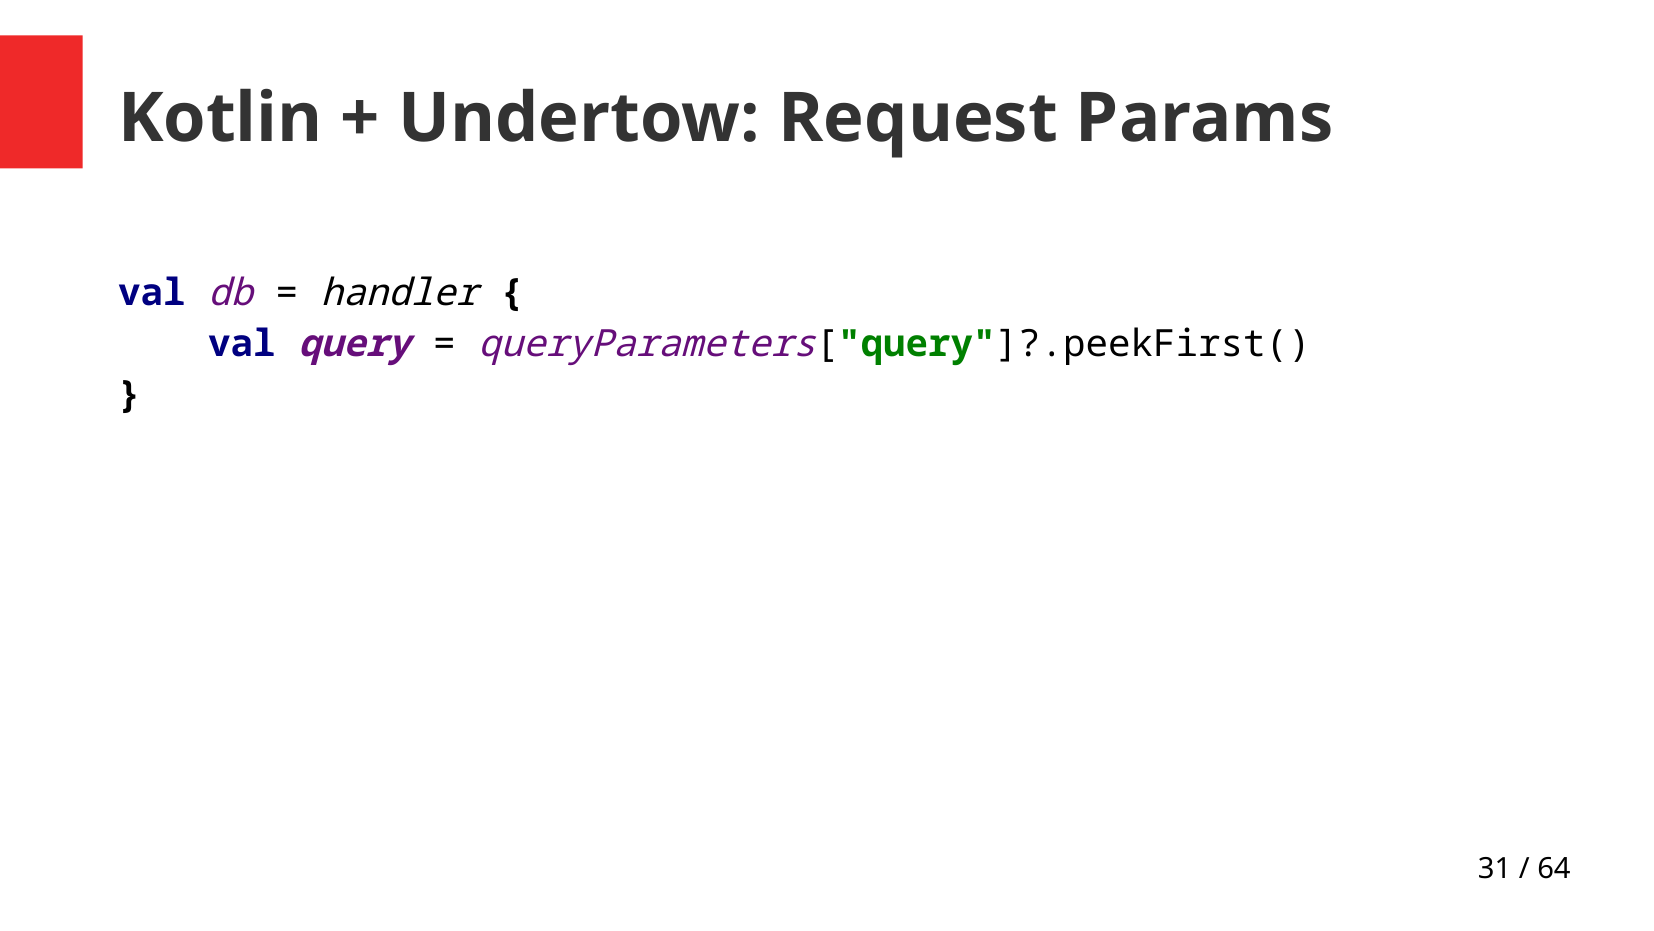

# Kotlin + Undertow: Request Params
val db = handler {
 val query = queryParameters["query"]?.peekFirst()
}
31